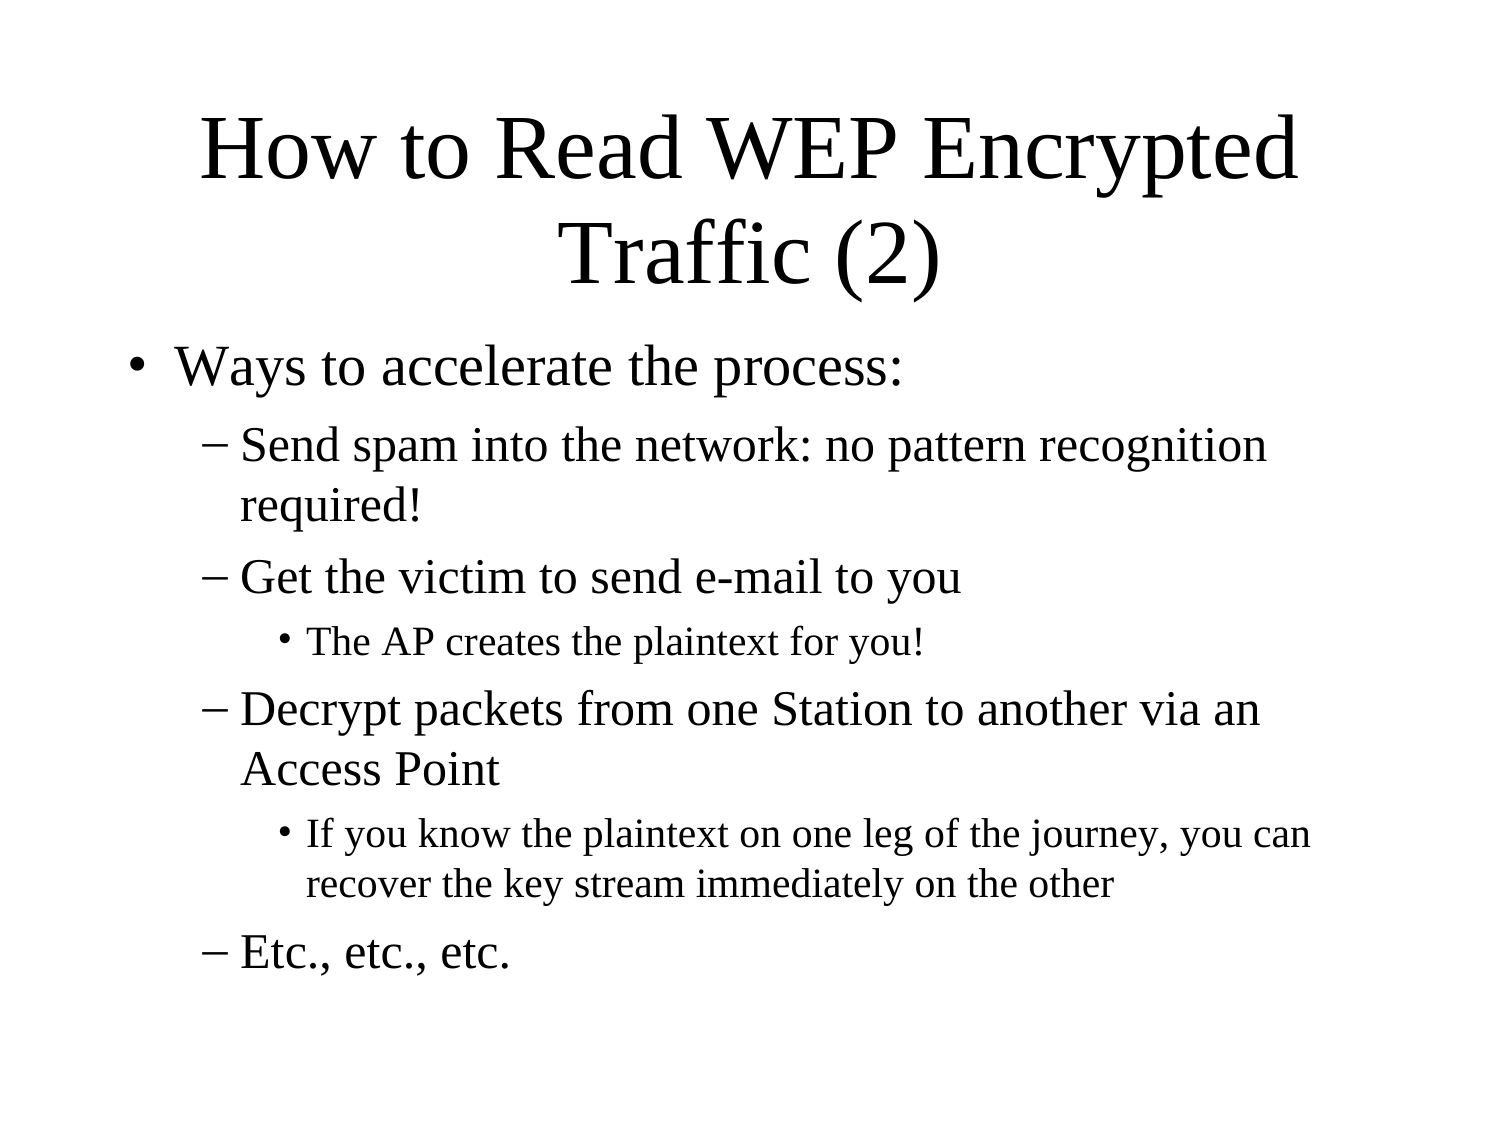

# How to Read WEP Encrypted Traffic (2)
Ways to accelerate the process:
Send spam into the network: no pattern recognition required!
Get the victim to send e-mail to you
The AP creates the plaintext for you!
Decrypt packets from one Station to another via an Access Point
If you know the plaintext on one leg of the journey, you can recover the key stream immediately on the other
Etc., etc., etc.